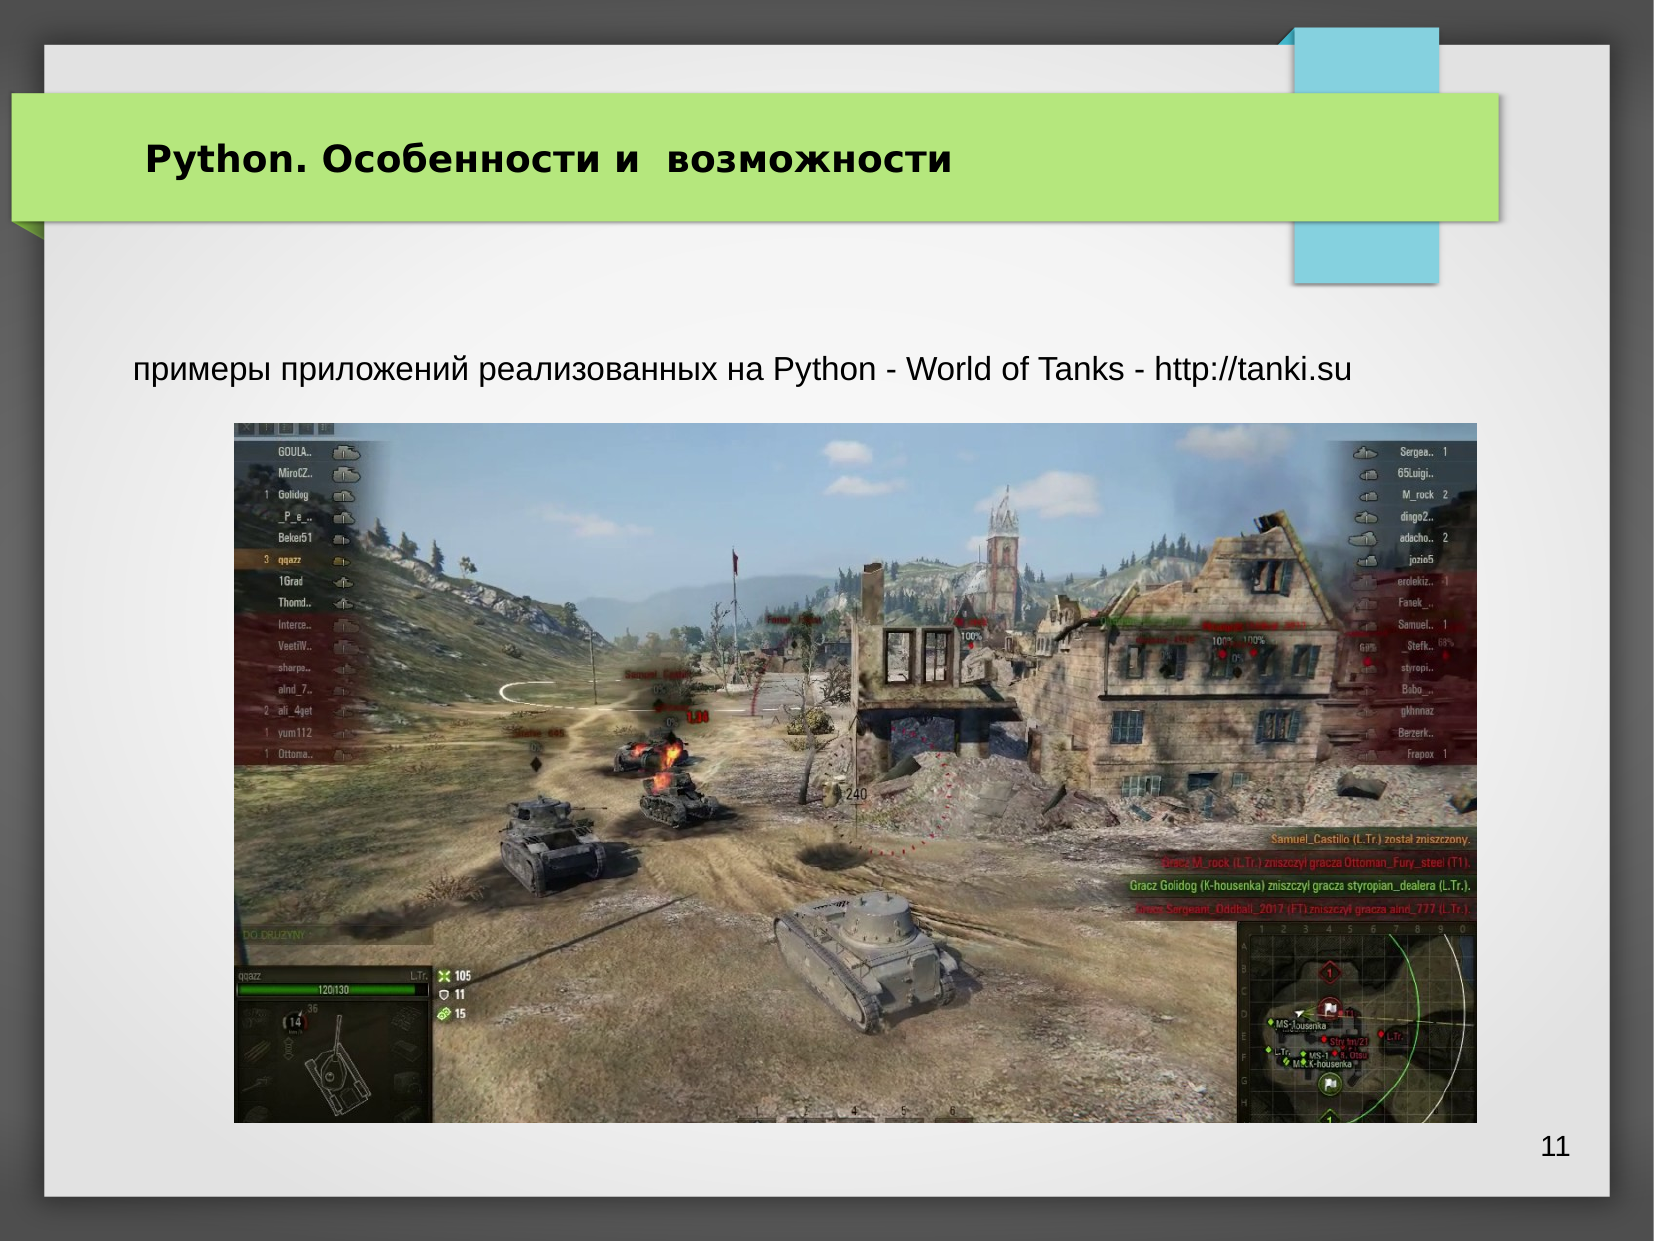

Python. Особенности и возможности
примеры приложений реализованных на Python - World of Tanks - http://tanki.su
11